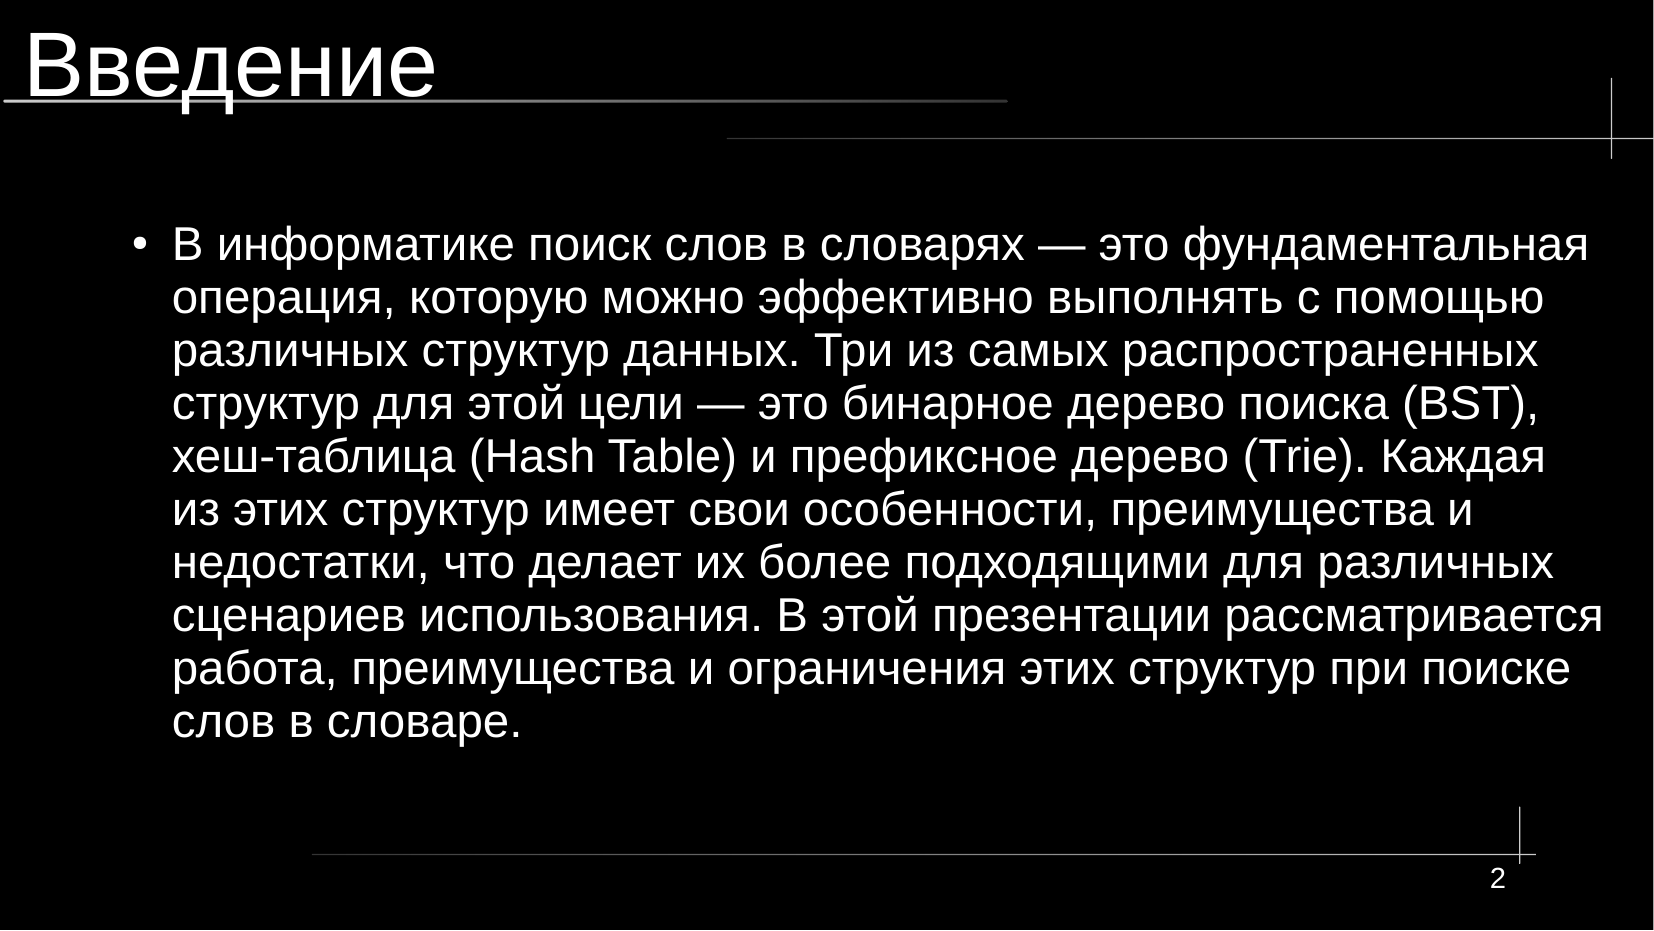

# Введение
В информатике поиск слов в словарях — это фундаментальная операция, которую можно эффективно выполнять с помощью различных структур данных. Три из самых распространенных структур для этой цели — это бинарное дерево поиска (BST), хеш-таблица (Hash Table) и префиксное дерево (Trie). Каждая из этих структур имеет свои особенности, преимущества и недостатки, что делает их более подходящими для различных сценариев использования. В этой презентации рассматривается работа, преимущества и ограничения этих структур при поиске слов в словаре.
2